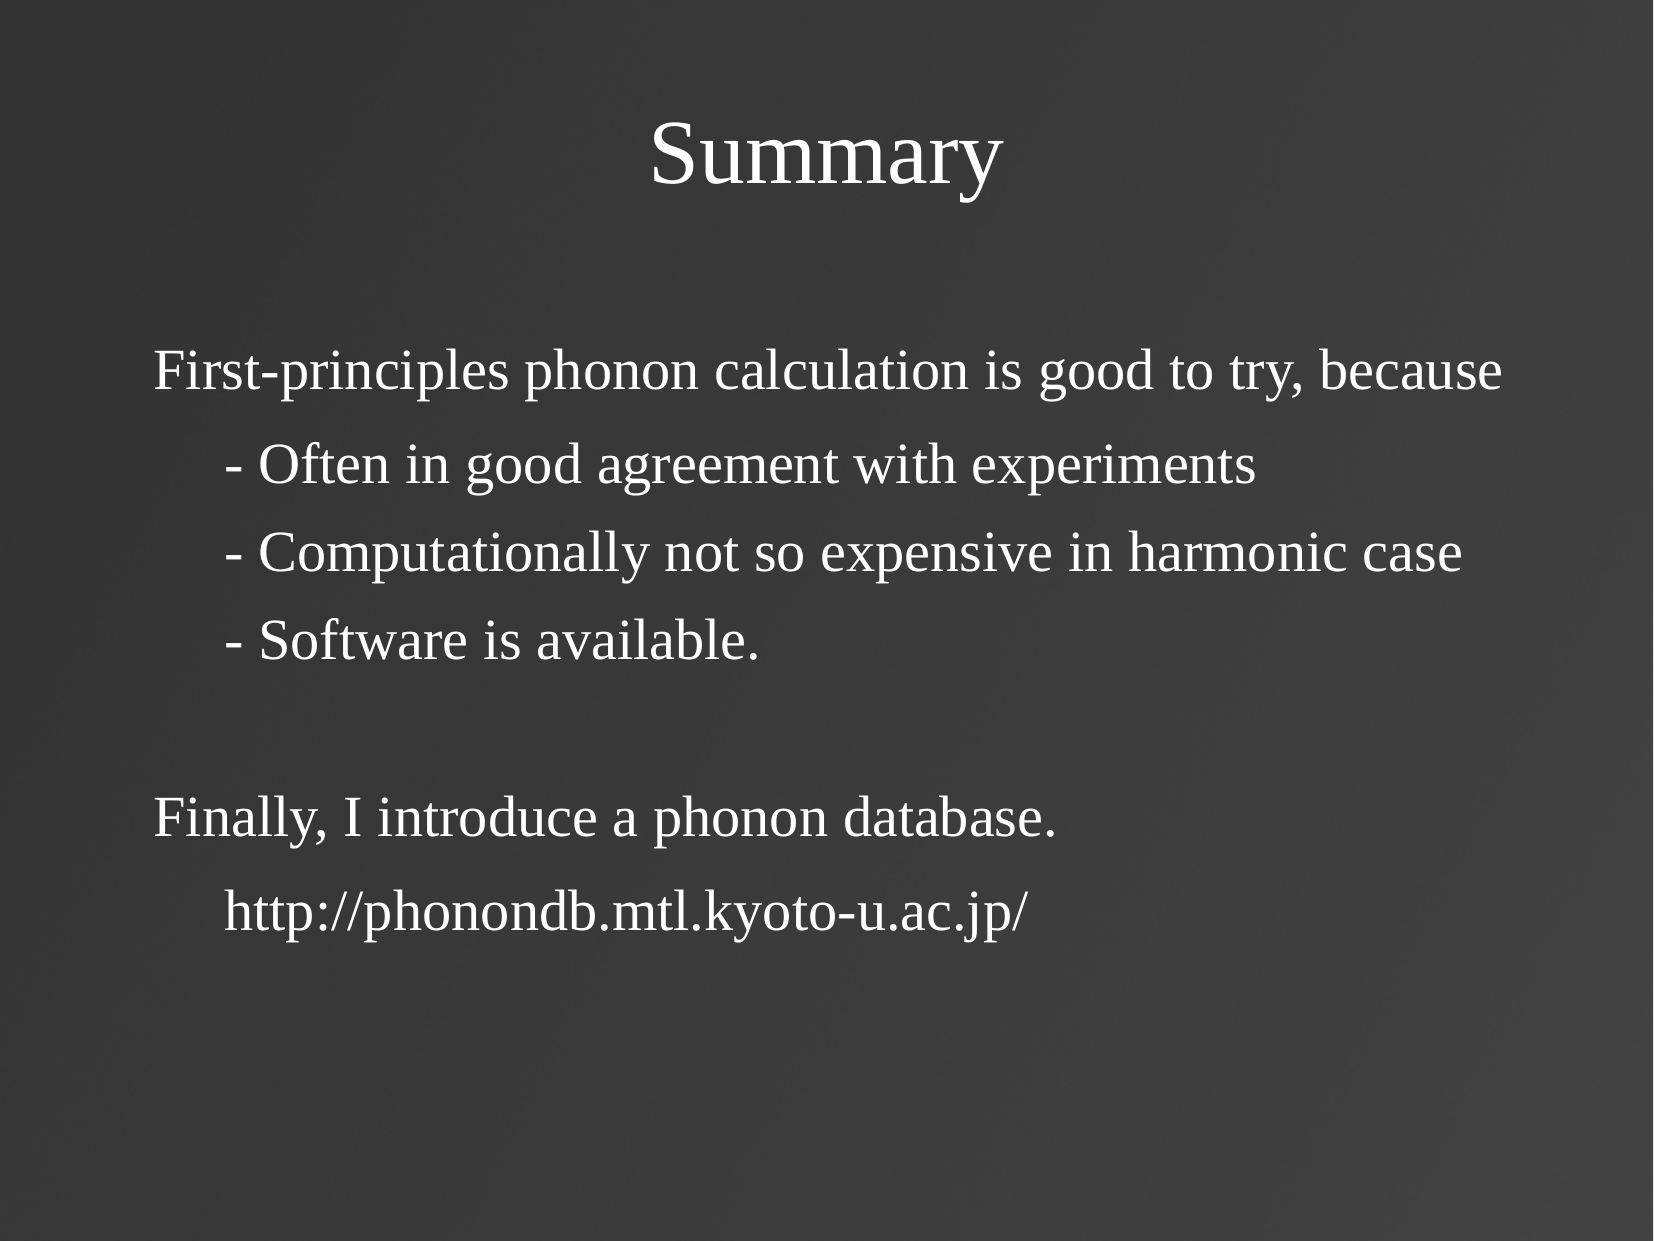

# Summary
First-principles phonon calculation is good to try, because
- Often in good agreement with experiments
- Computationally not so expensive in harmonic case
- Software is available.
Finally, I introduce a phonon database.
http://phonondb.mtl.kyoto-u.ac.jp/